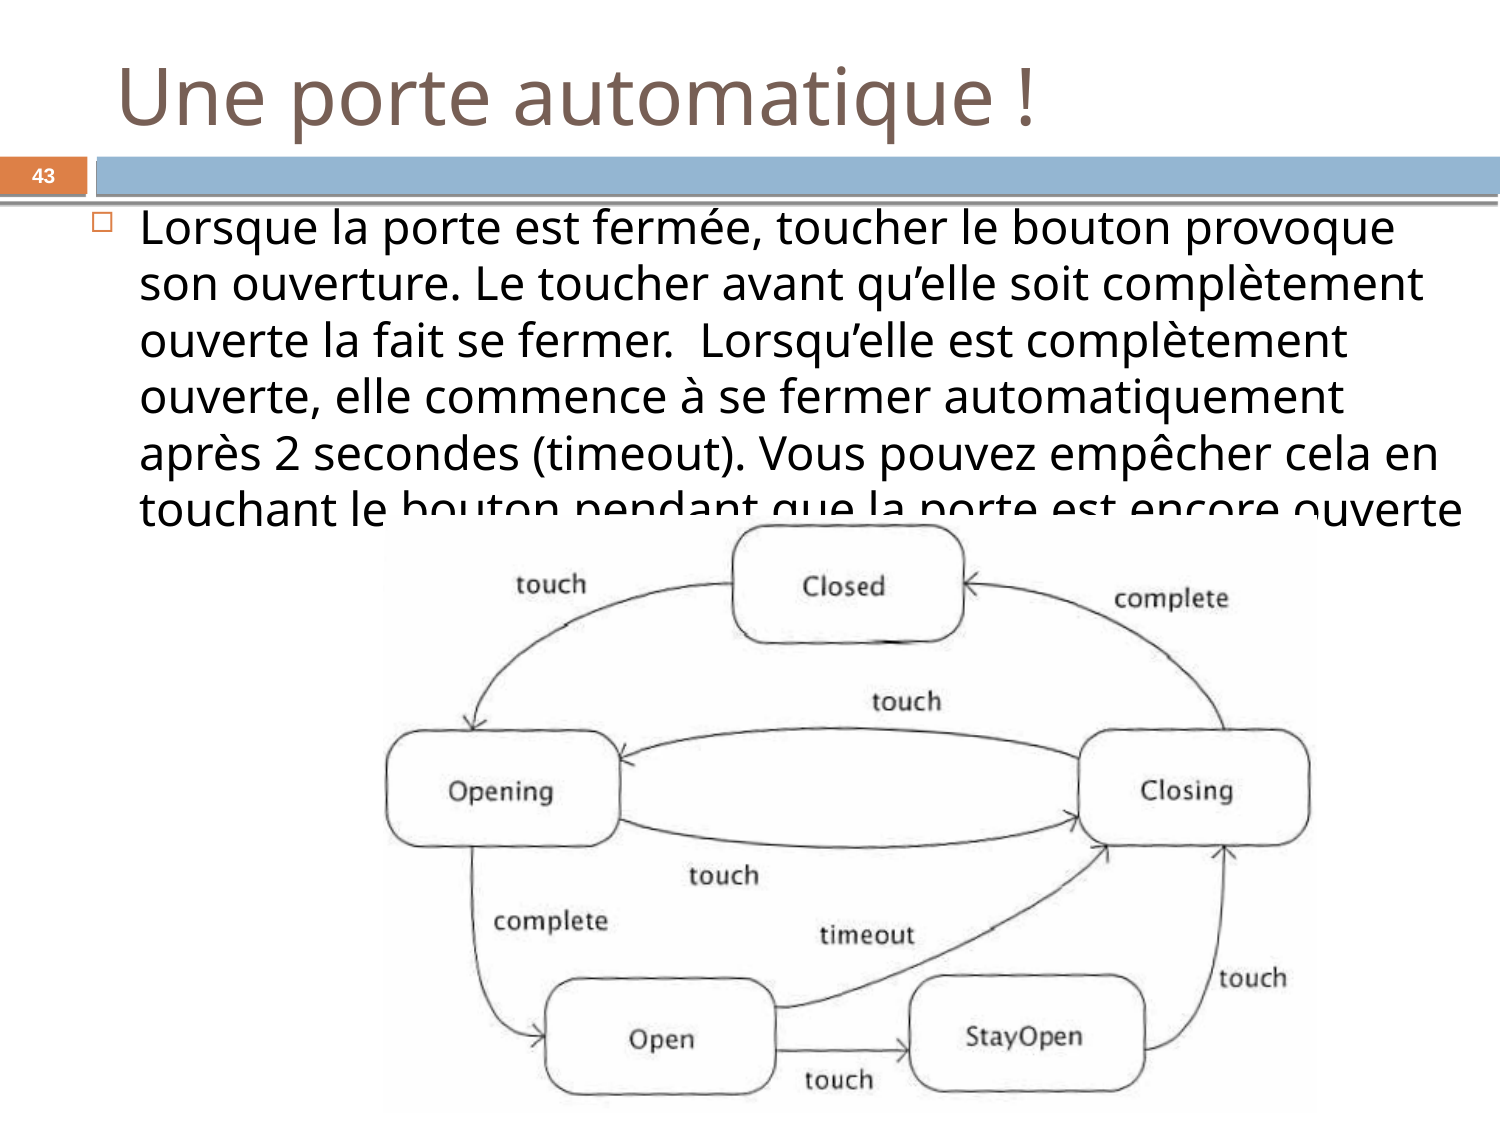

# Une porte automatique !
Lorsque la porte est fermée, toucher le bouton provoque son ouverture. Le toucher avant qu’elle soit complètement ouverte la fait se fermer. Lorsqu’elle est complètement ouverte, elle commence à se fermer automatiquement après 2 secondes (timeout). Vous pouvez empêcher cela en touchant le bouton pendant que la porte est encore ouverte